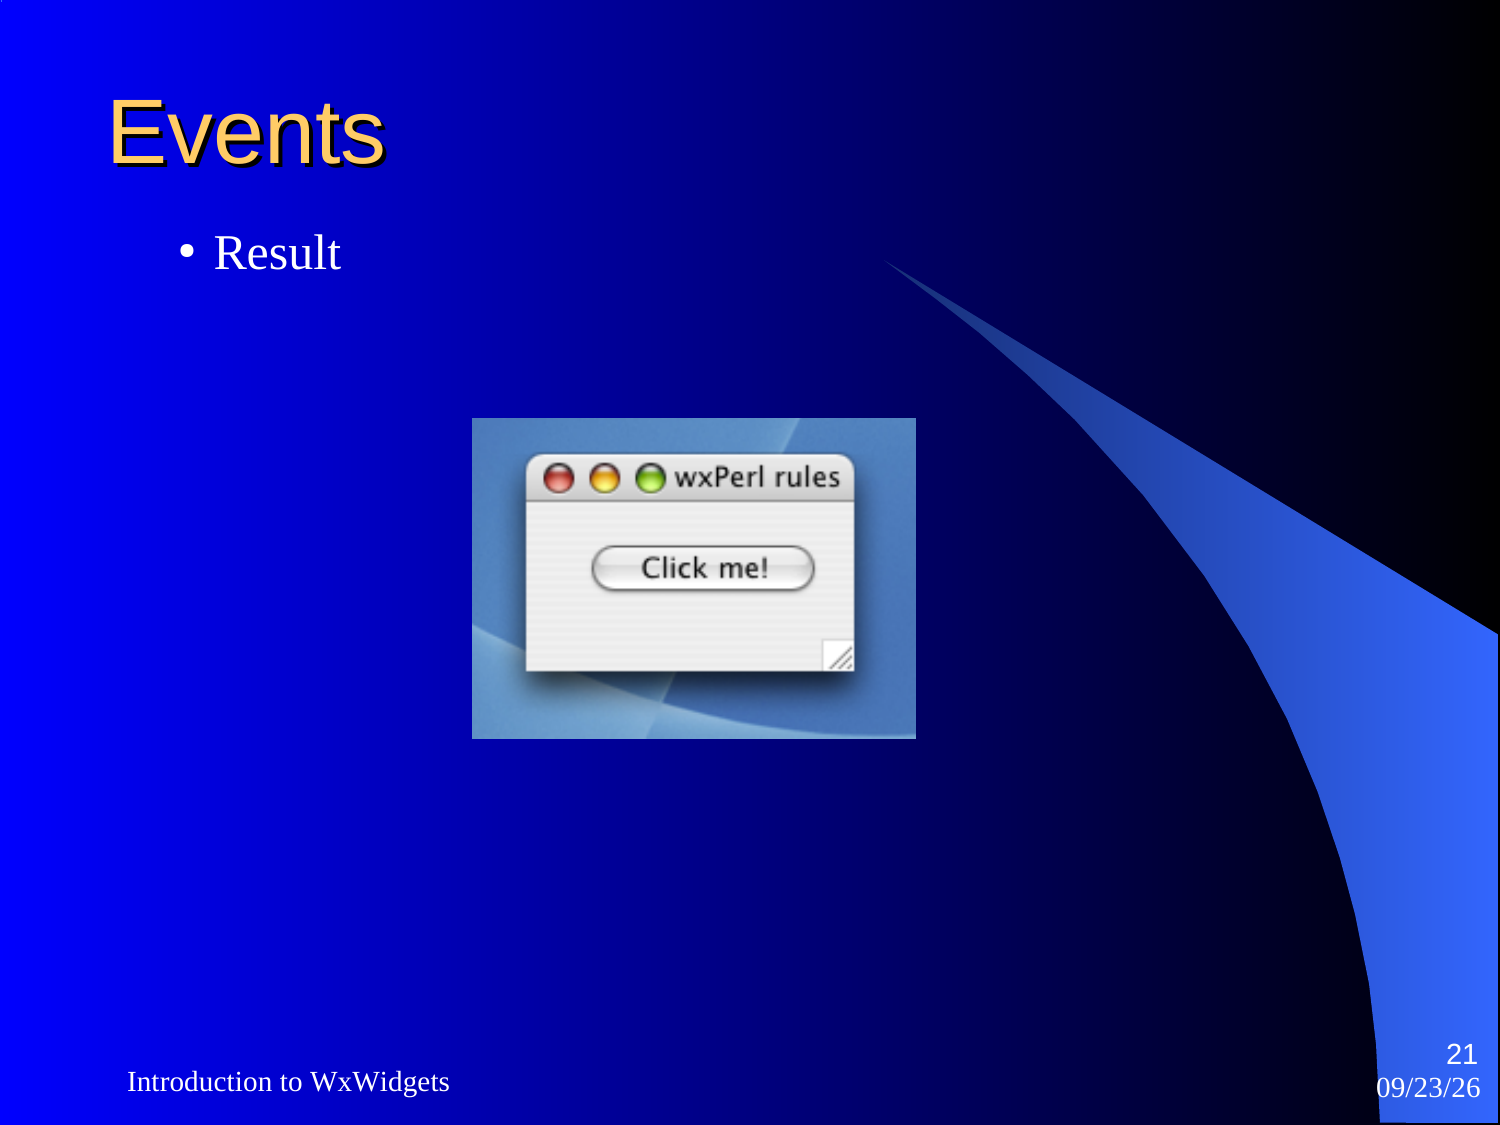

# Events
Result
21
Introduction to WxWidgets